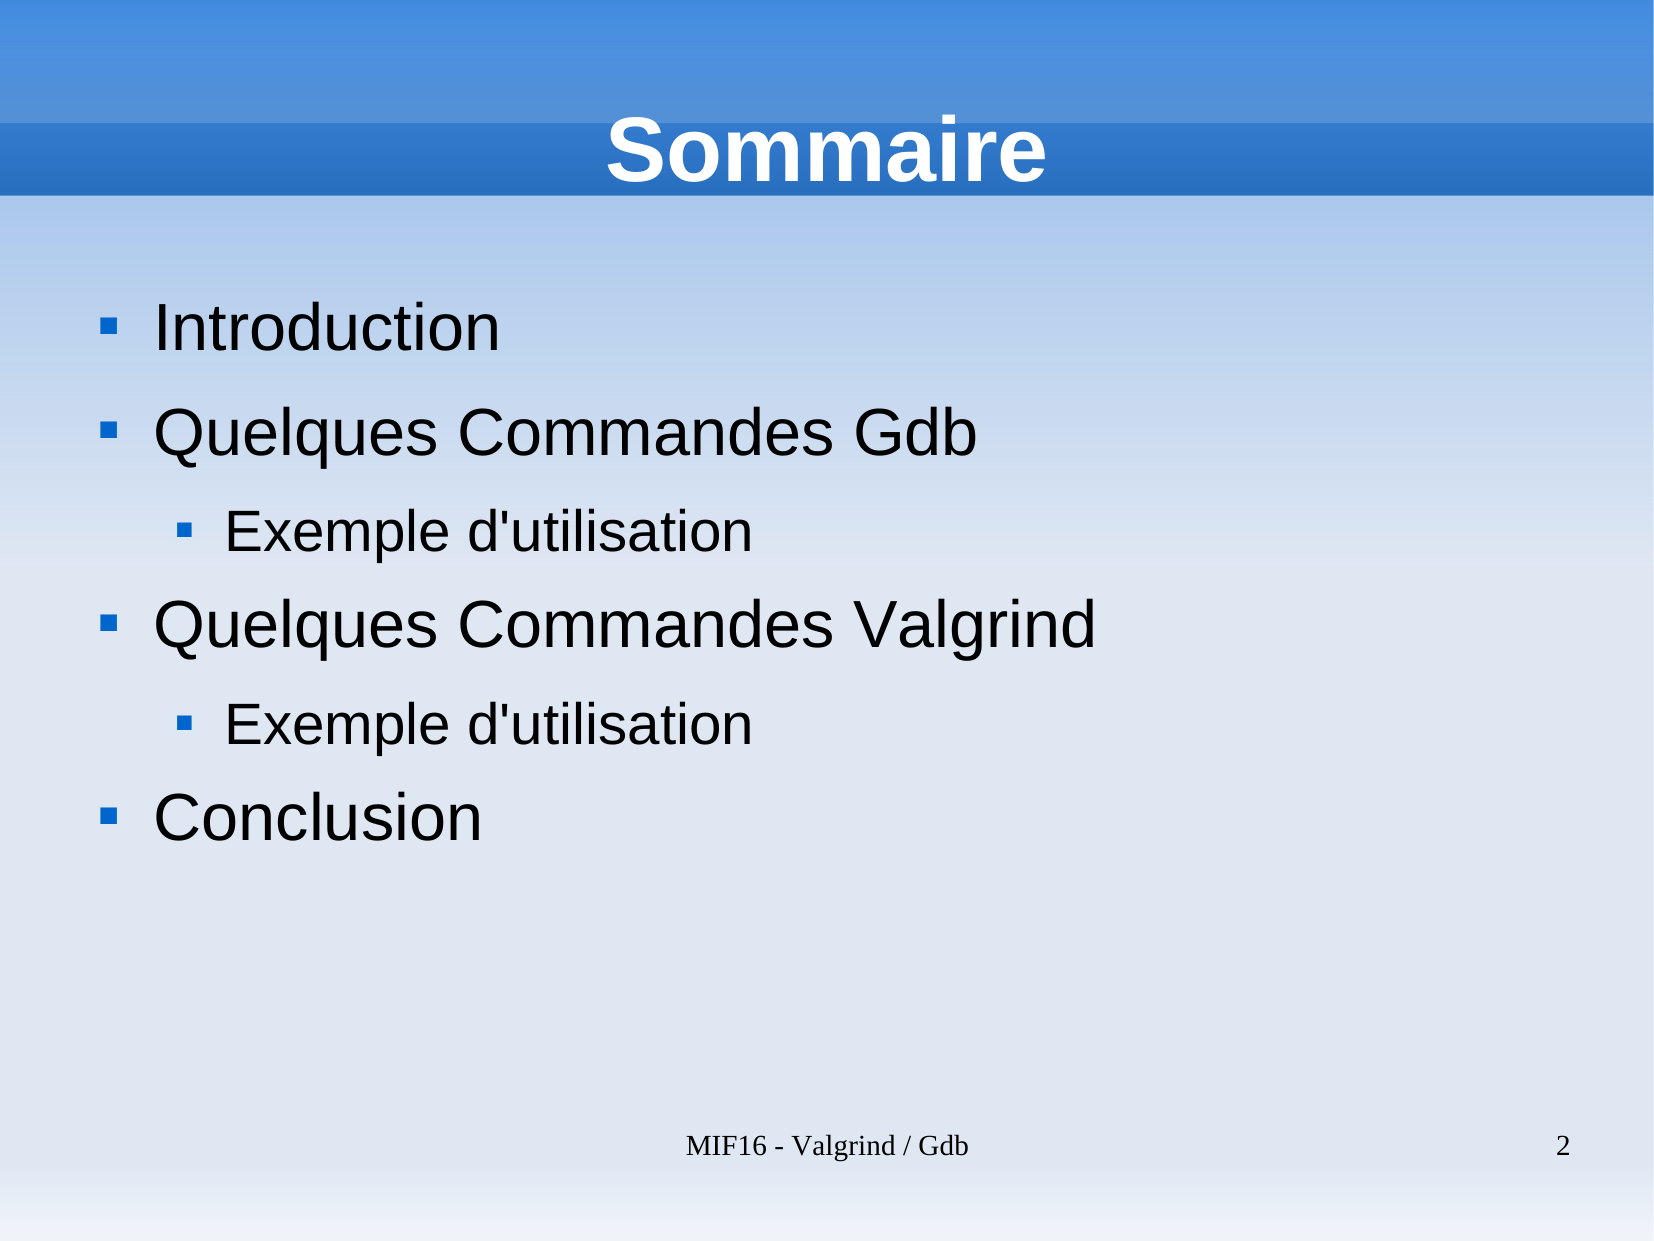

# Sommaire
Introduction
Quelques Commandes Gdb
Exemple d'utilisation
Quelques Commandes Valgrind
Exemple d'utilisation
Conclusion
MIF16 - Valgrind / Gdb
2